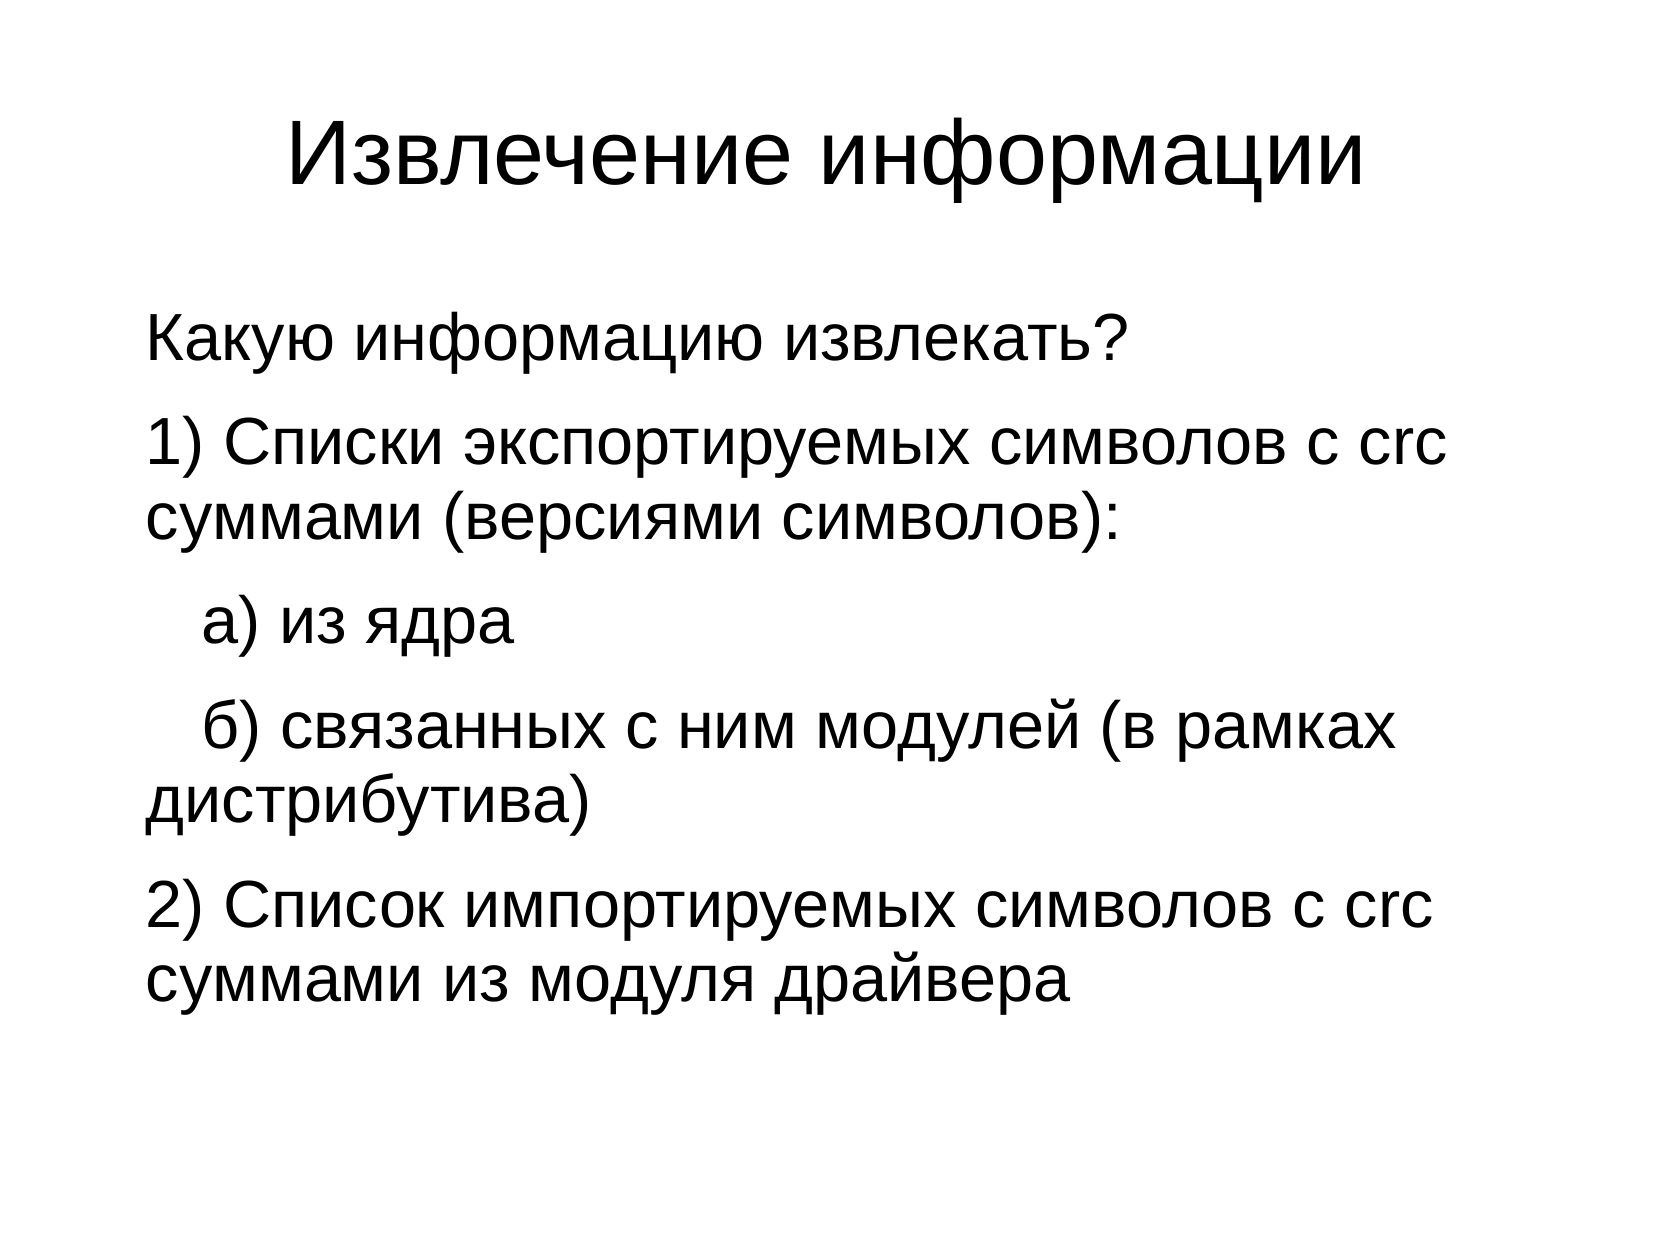

# Извлечение информации
Какую информацию извлекать?
1) Списки экспортируемых символов с crc суммами (версиями символов):
 а) из ядра
 б) связанных с ним модулей (в рамках дистрибутива)
2) Список импортируемых символов с crc суммами из модуля драйвера